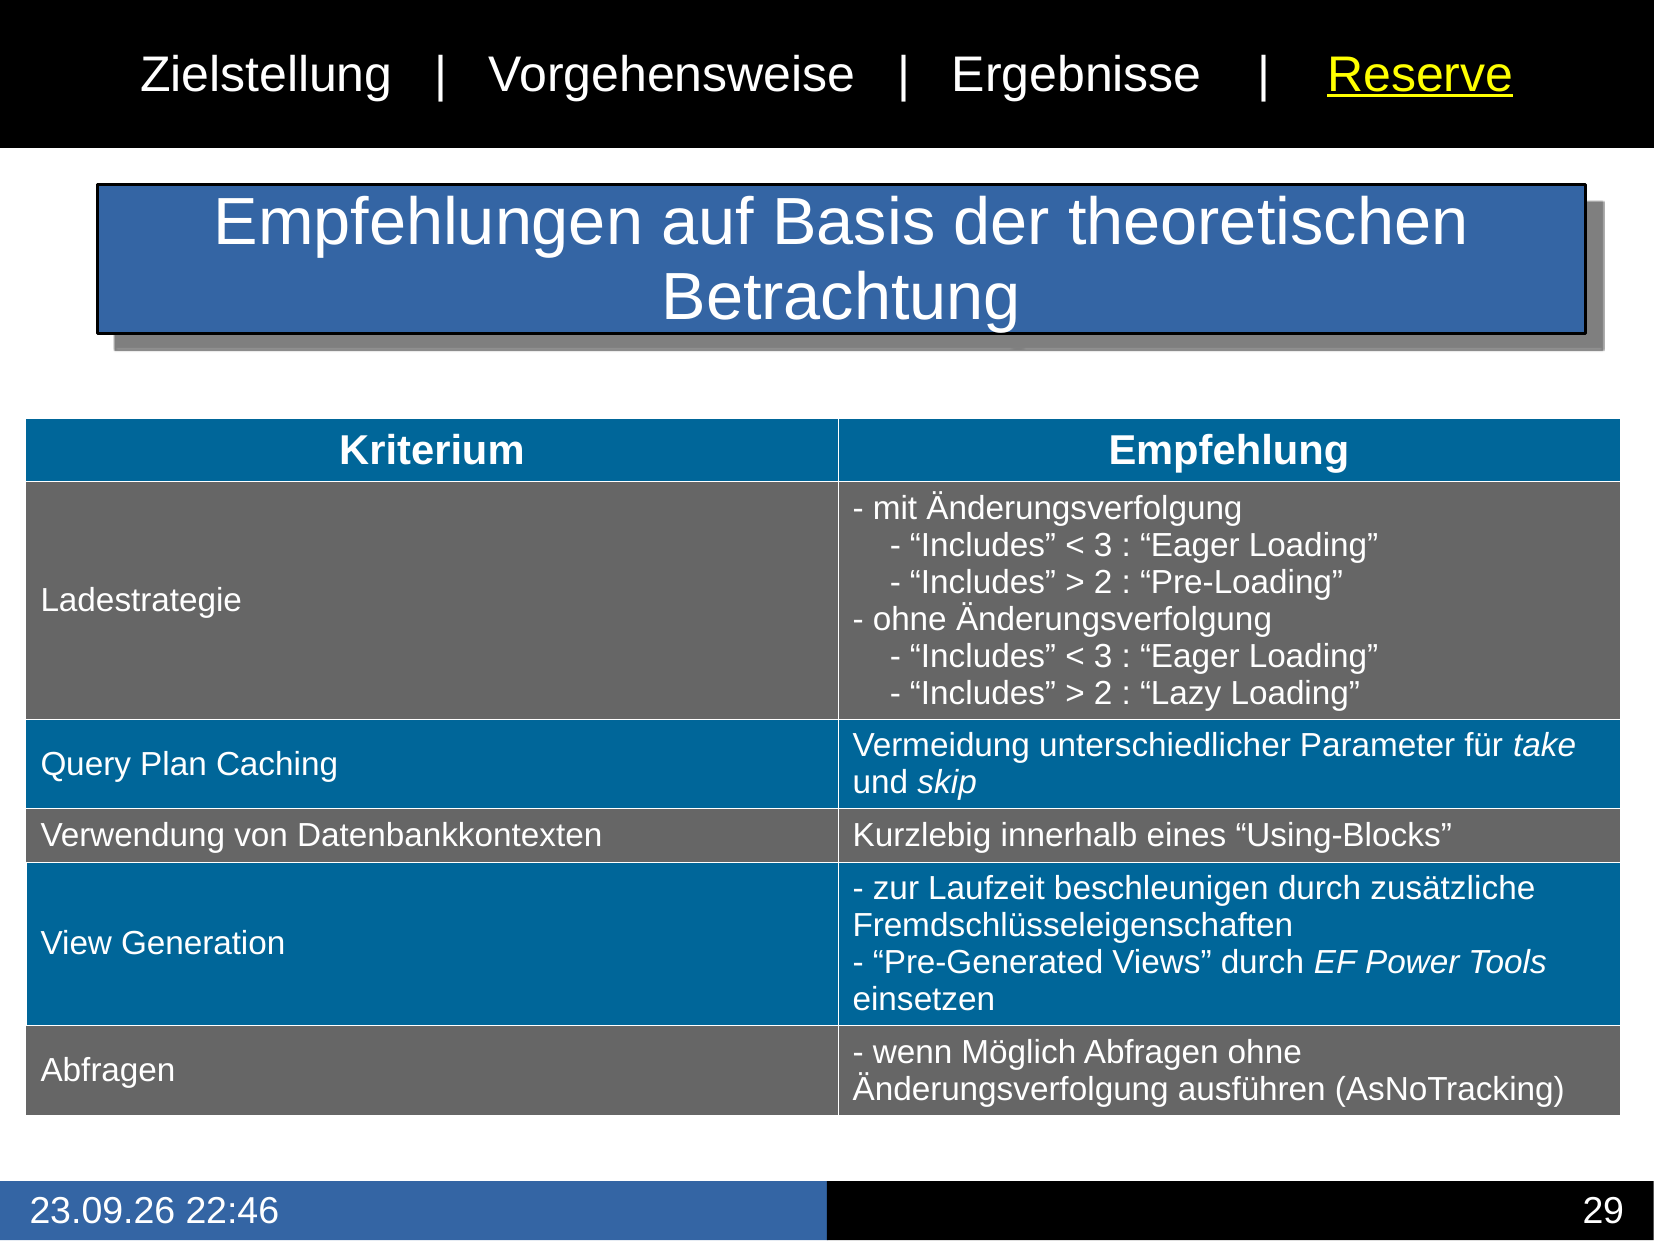

Zielstellung | Vorgehensweise | Ergebnisse | Reserve
# Empfehlungen auf Basis der theoretischen Betrachtung
| Kriterium | Empfehlung |
| --- | --- |
| Ladestrategie | - mit Änderungsverfolgung - “Includes” < 3 : “Eager Loading” - “Includes” > 2 : “Pre-Loading” - ohne Änderungsverfolgung - “Includes” < 3 : “Eager Loading” - “Includes” > 2 : “Lazy Loading” |
| Query Plan Caching | Vermeidung unterschiedlicher Parameter für take und skip |
| Verwendung von Datenbankkontexten | Kurzlebig innerhalb eines “Using-Blocks” |
| View Generation | - zur Laufzeit beschleunigen durch zusätzliche Fremdschlüsseleigenschaften - “Pre-Generated Views” durch EF Power Tools einsetzen |
| Abfragen | - wenn Möglich Abfragen ohne Änderungsverfolgung ausführen (AsNoTracking) |
29